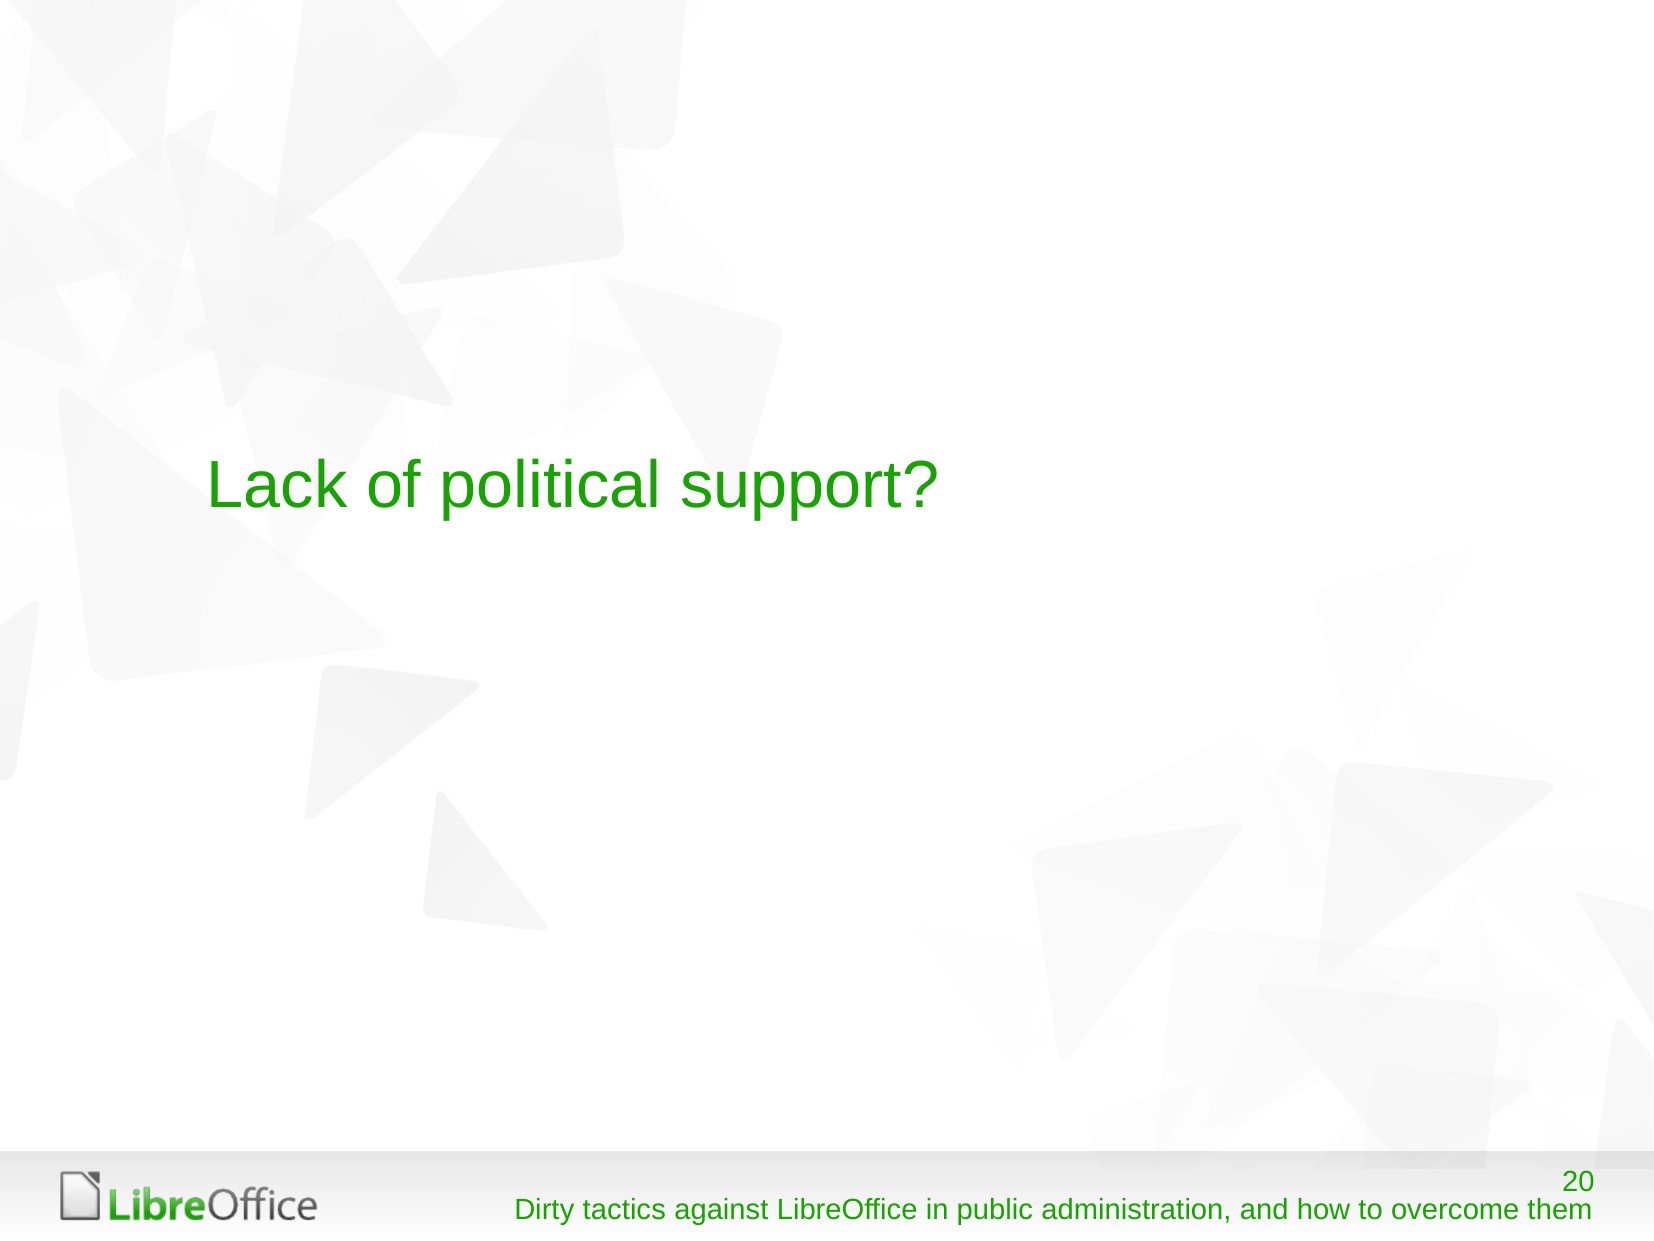

# Lack of political support?
20
Dirty tactics against LibreOffice in public administration, and how to overcome them